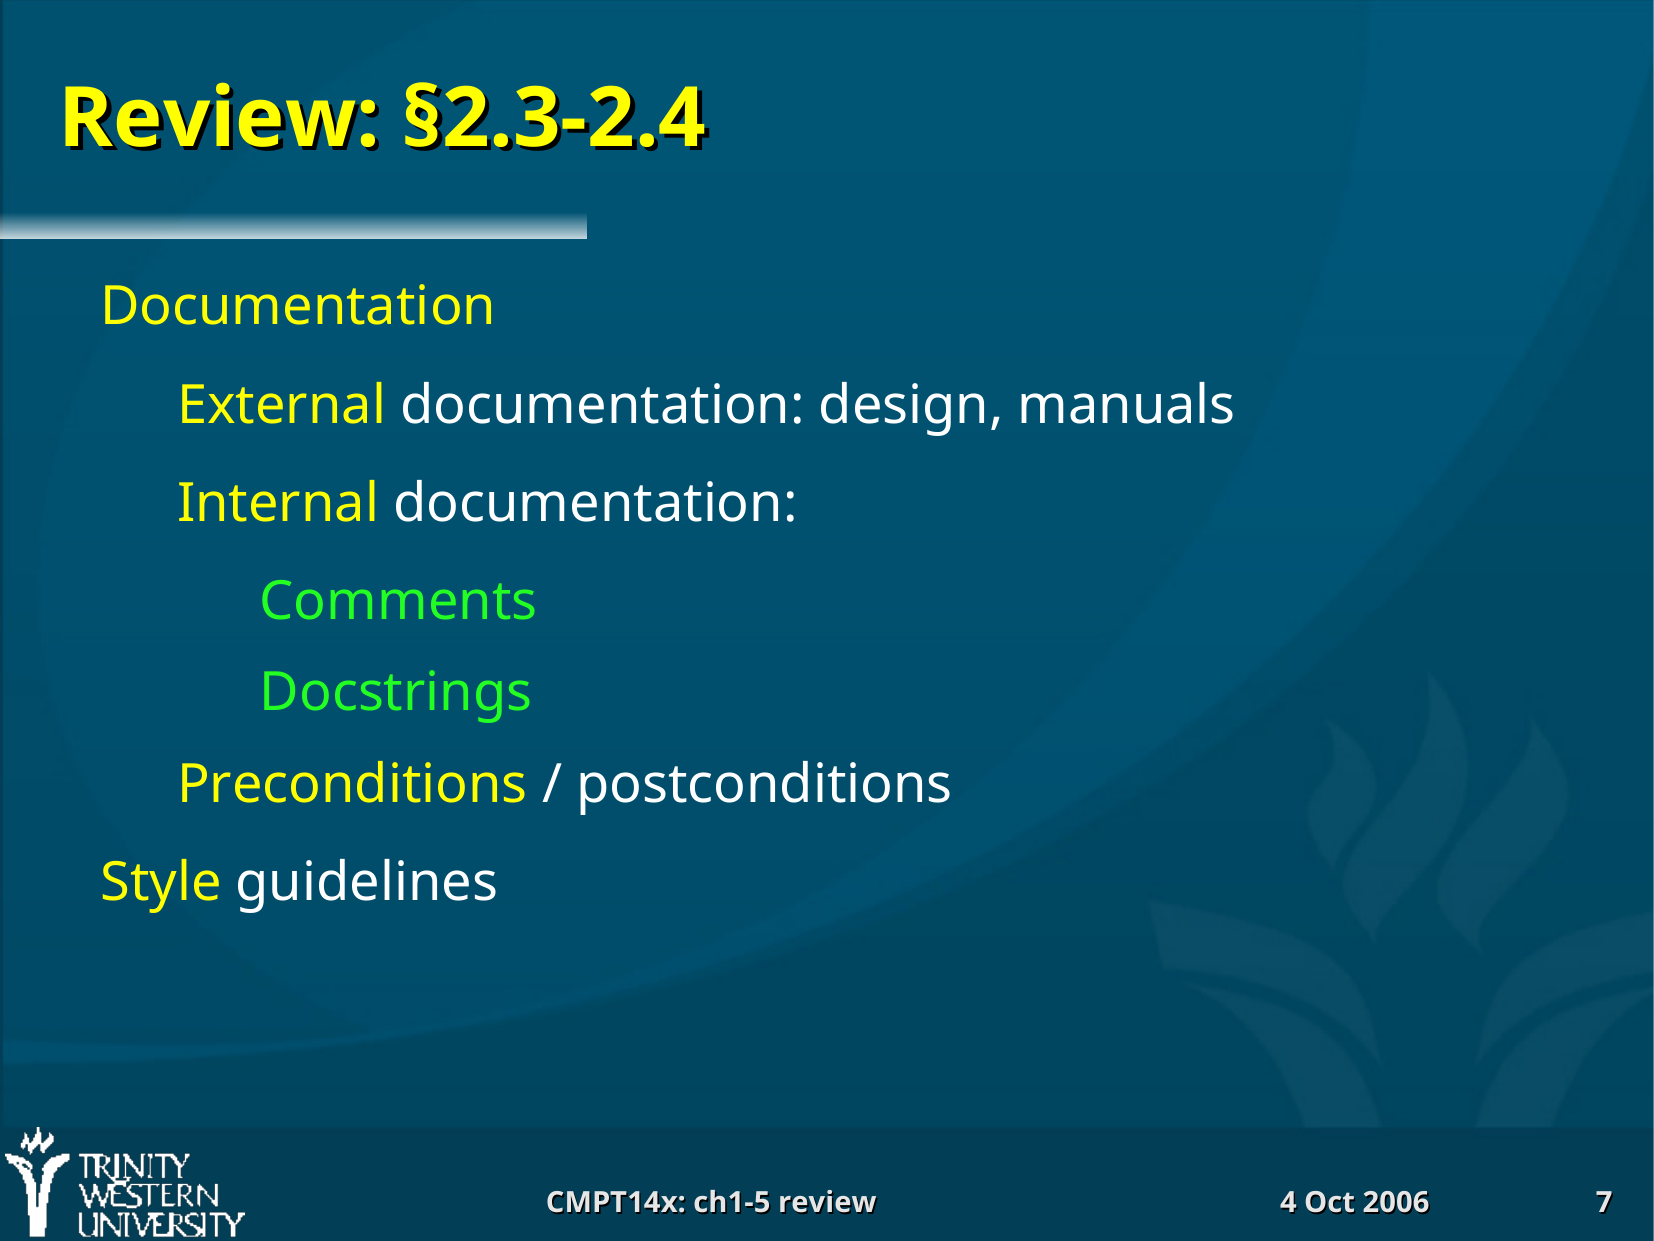

# Review: §2.3-2.4
Documentation
External documentation: design, manuals
Internal documentation:
Comments
Docstrings
Preconditions / postconditions
Style guidelines
CMPT14x: ch1-5 review
4 Oct 2006
7